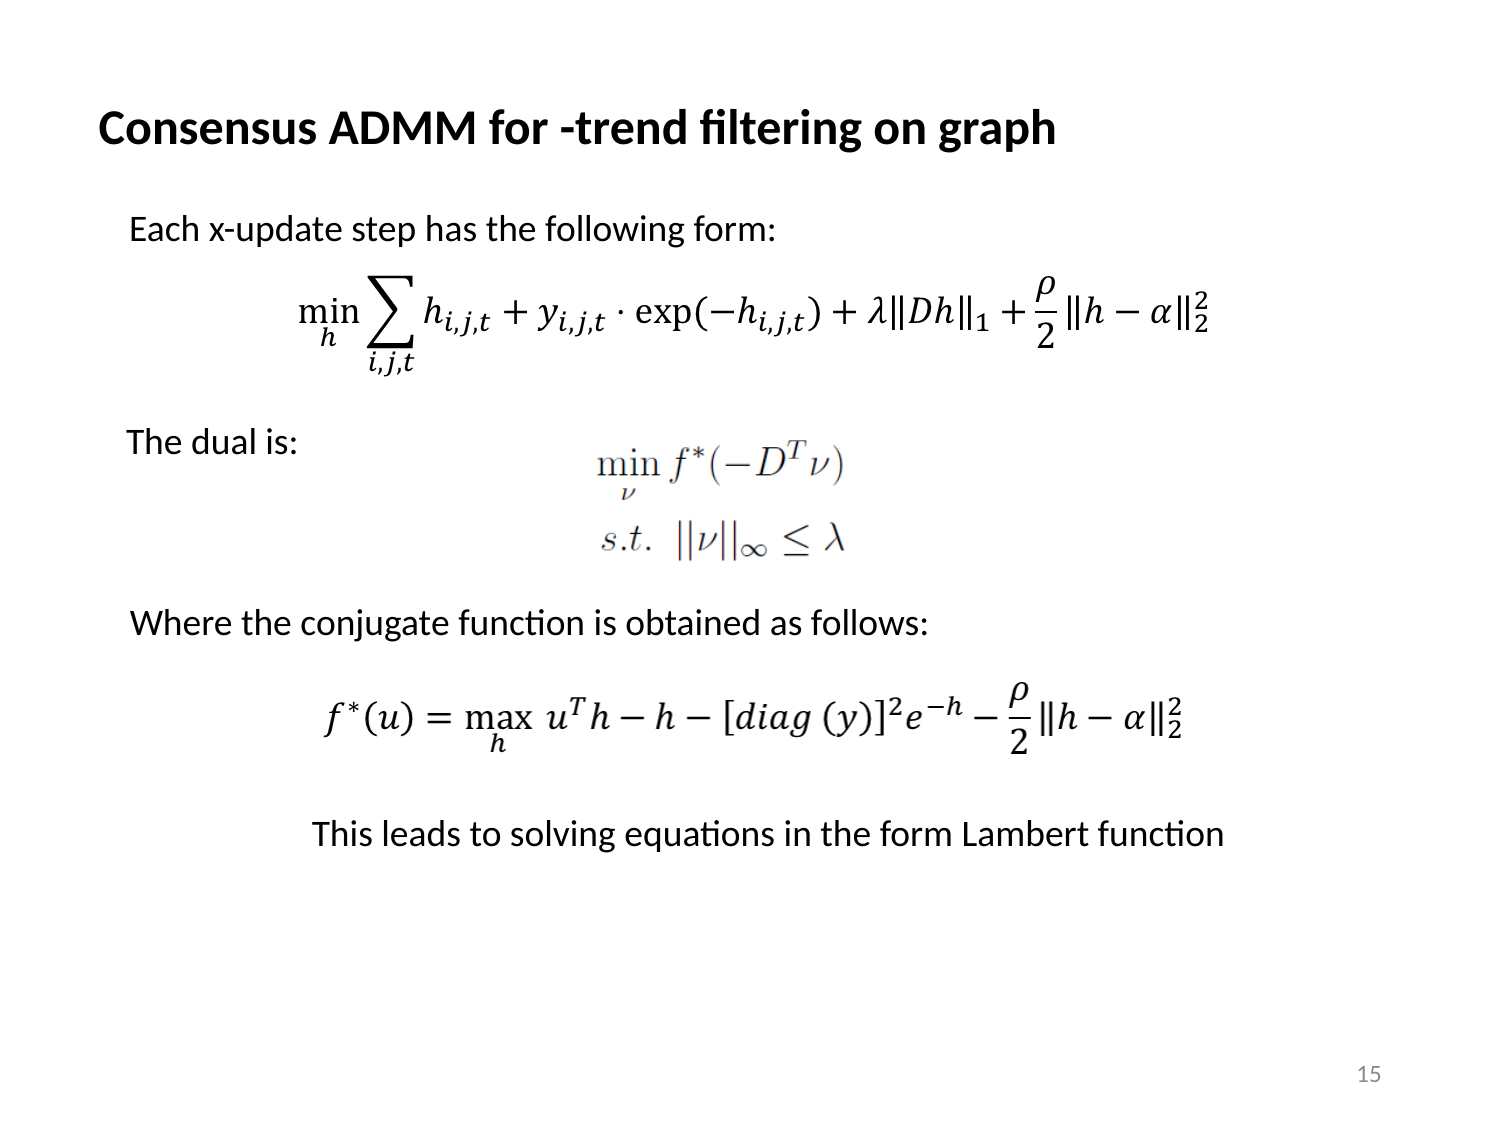

Consensus ADMM for -trend filtering on graph
Each x-update step has the following form:
The dual is:
Where the conjugate function is obtained as follows:
This leads to solving equations in the form Lambert function